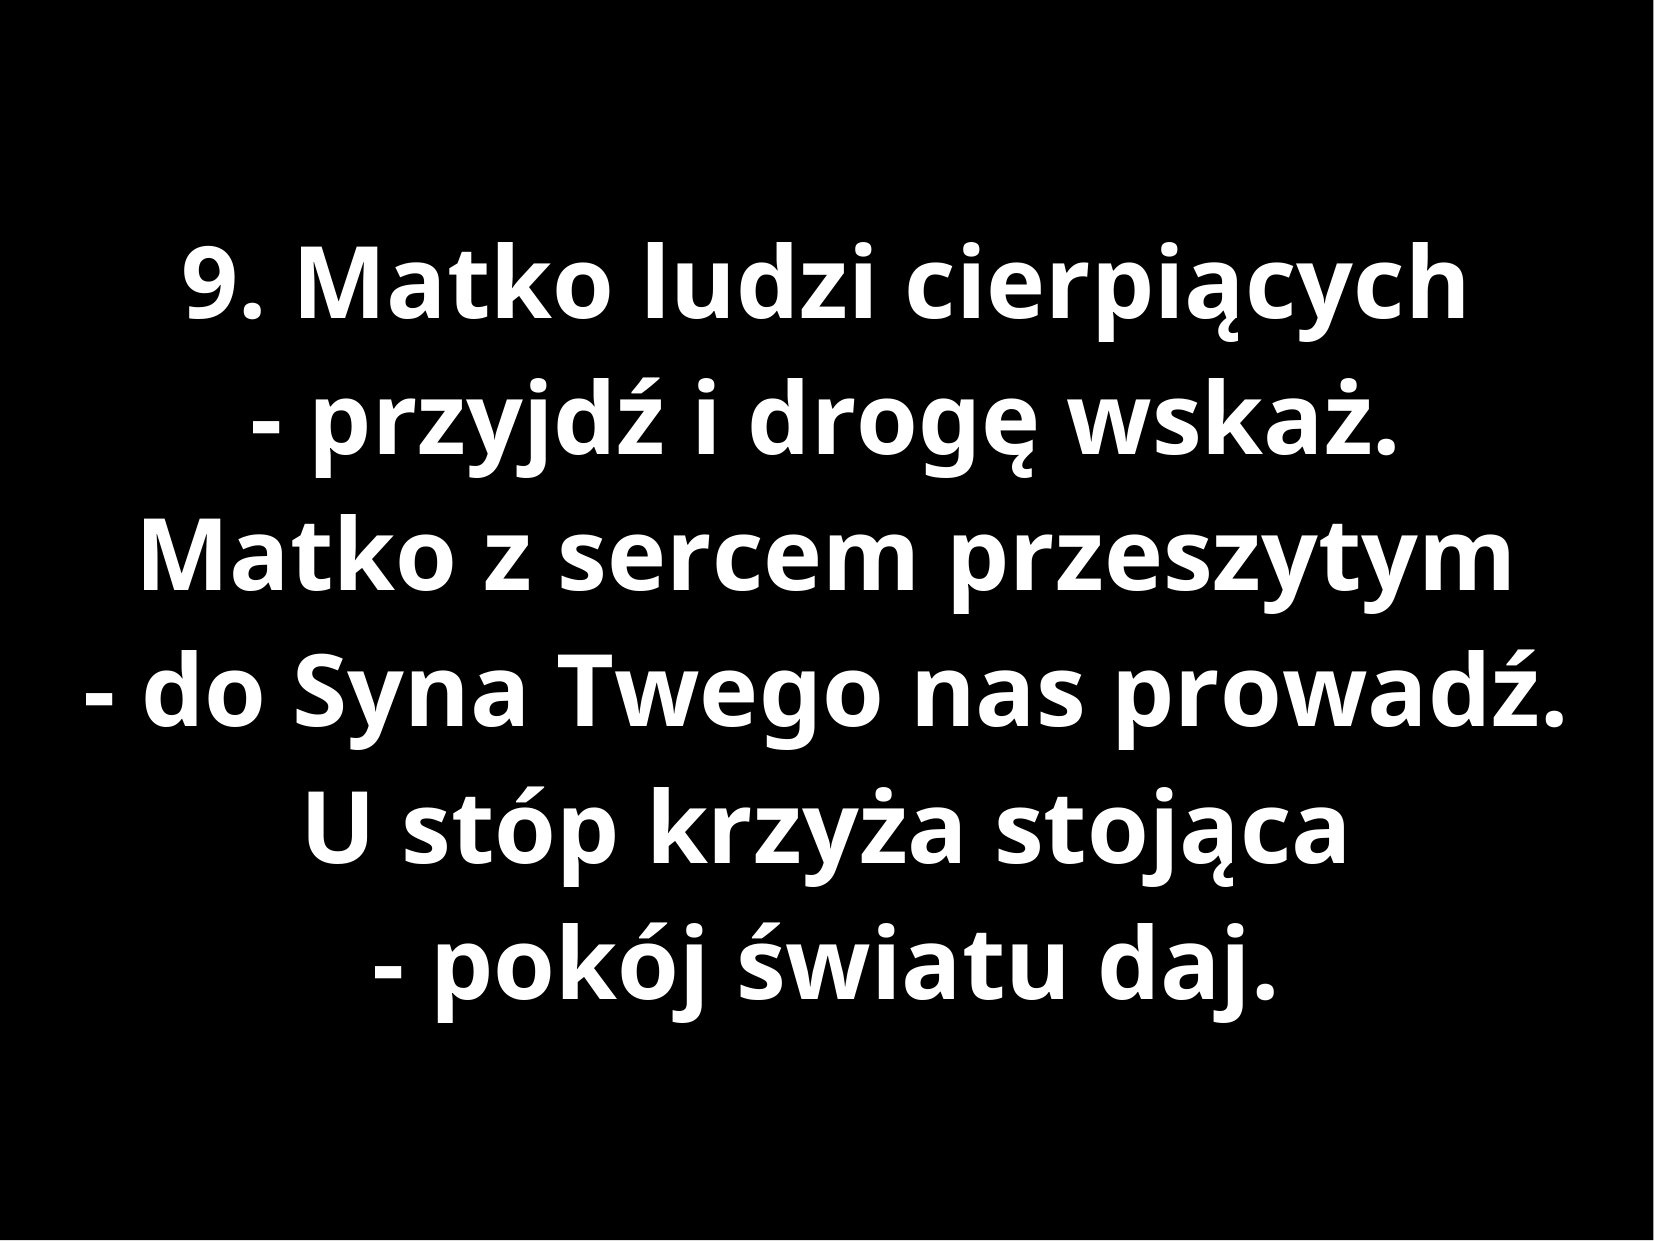

# 9. Matko ludzi cierpiących - przyjdź i drogę wskaż. Matko z sercem przeszytym - do Syna Twego nas prowadź. U stóp krzyża stojąca - pokój światu daj.